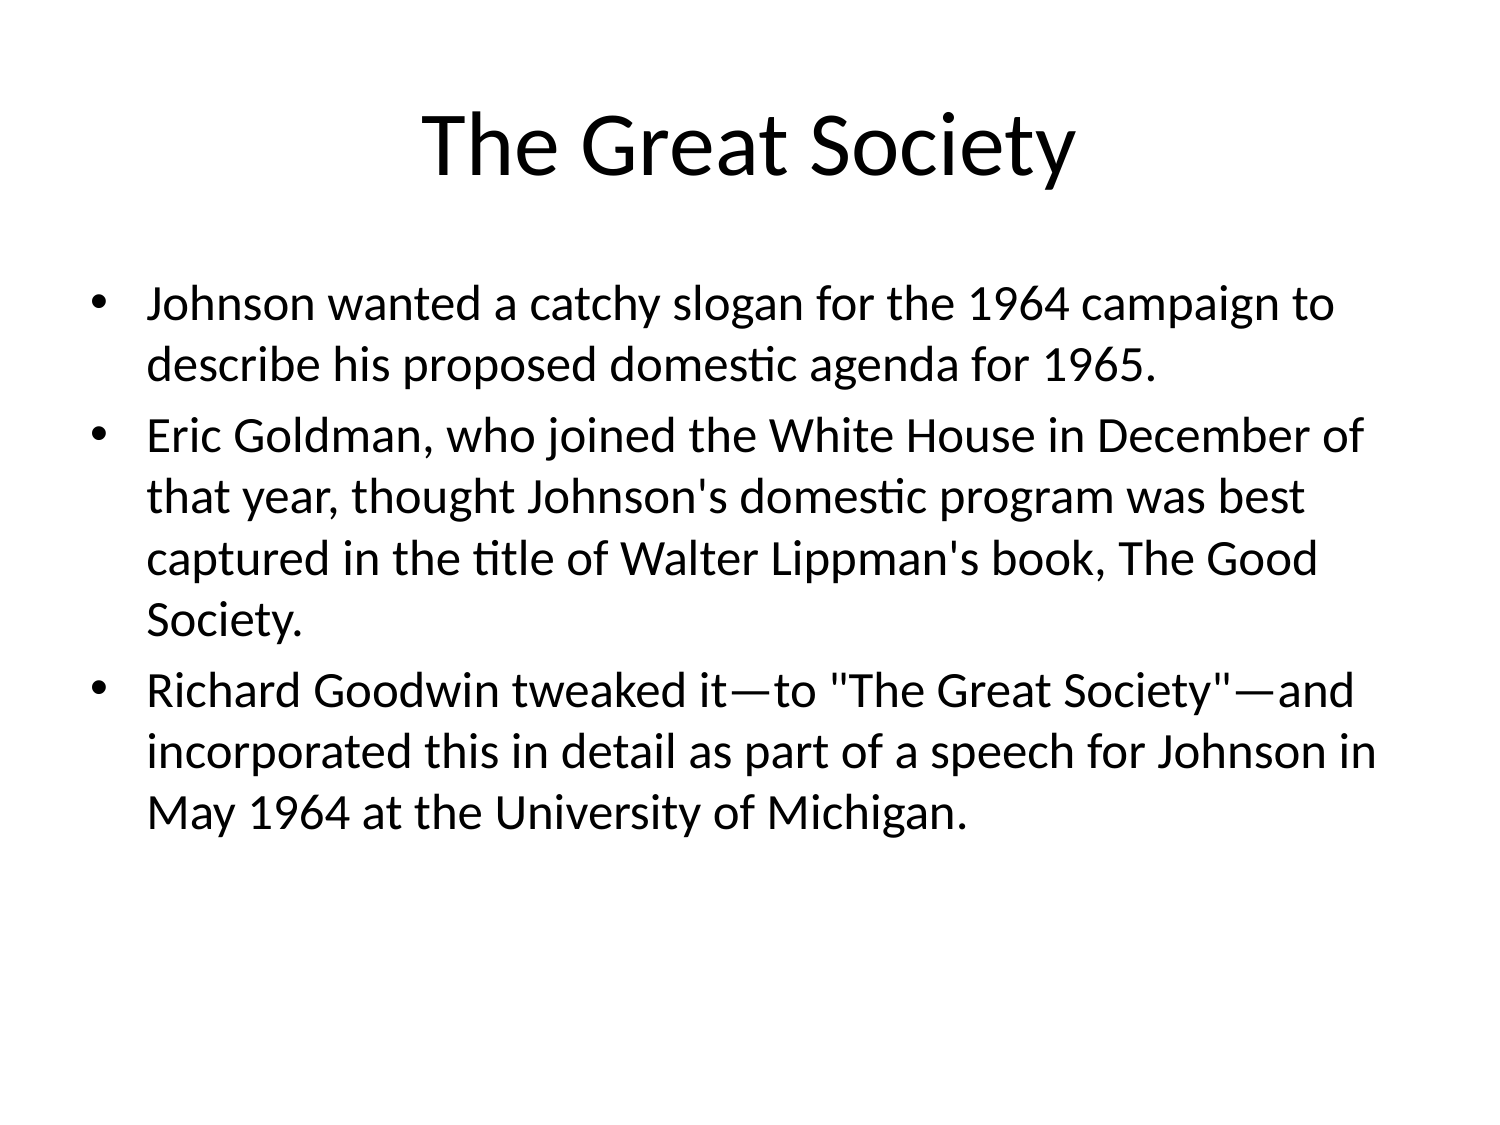

# The Great Society
Johnson wanted a catchy slogan for the 1964 campaign to describe his proposed domestic agenda for 1965.
Eric Goldman, who joined the White House in December of that year, thought Johnson's domestic program was best captured in the title of Walter Lippman's book, The Good Society.
Richard Goodwin tweaked it—to "The Great Society"—and incorporated this in detail as part of a speech for Johnson in May 1964 at the University of Michigan.